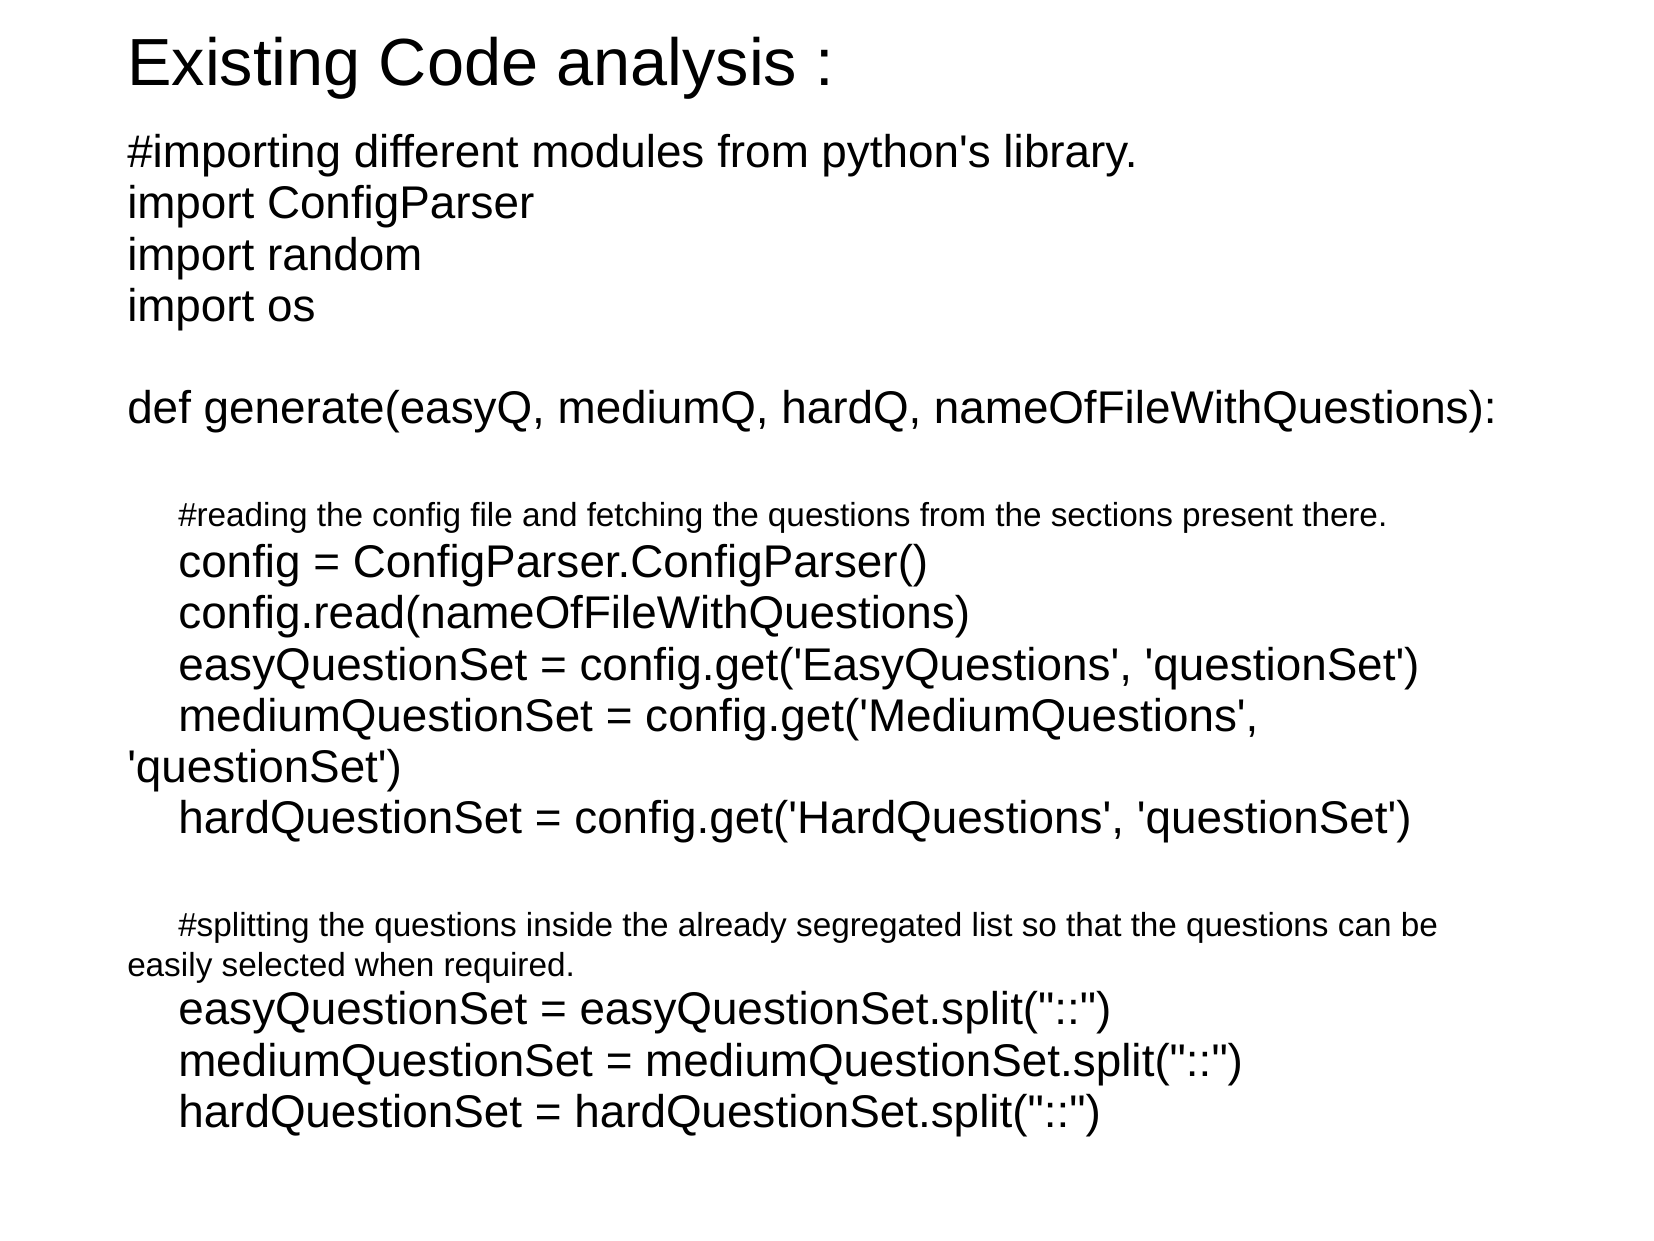

Existing Code analysis :
#importing different modules from python's library.
import ConfigParser
import random
import os
def generate(easyQ, mediumQ, hardQ, nameOfFileWithQuestions):
 #reading the config file and fetching the questions from the sections present there.
 config = ConfigParser.ConfigParser()
 config.read(nameOfFileWithQuestions)
 easyQuestionSet = config.get('EasyQuestions', 'questionSet')
 mediumQuestionSet = config.get('MediumQuestions', 'questionSet')
 hardQuestionSet = config.get('HardQuestions', 'questionSet')
 #splitting the questions inside the already segregated list so that the questions can be easily selected when required.
 easyQuestionSet = easyQuestionSet.split("::")
 mediumQuestionSet = mediumQuestionSet.split("::")
 hardQuestionSet = hardQuestionSet.split("::")